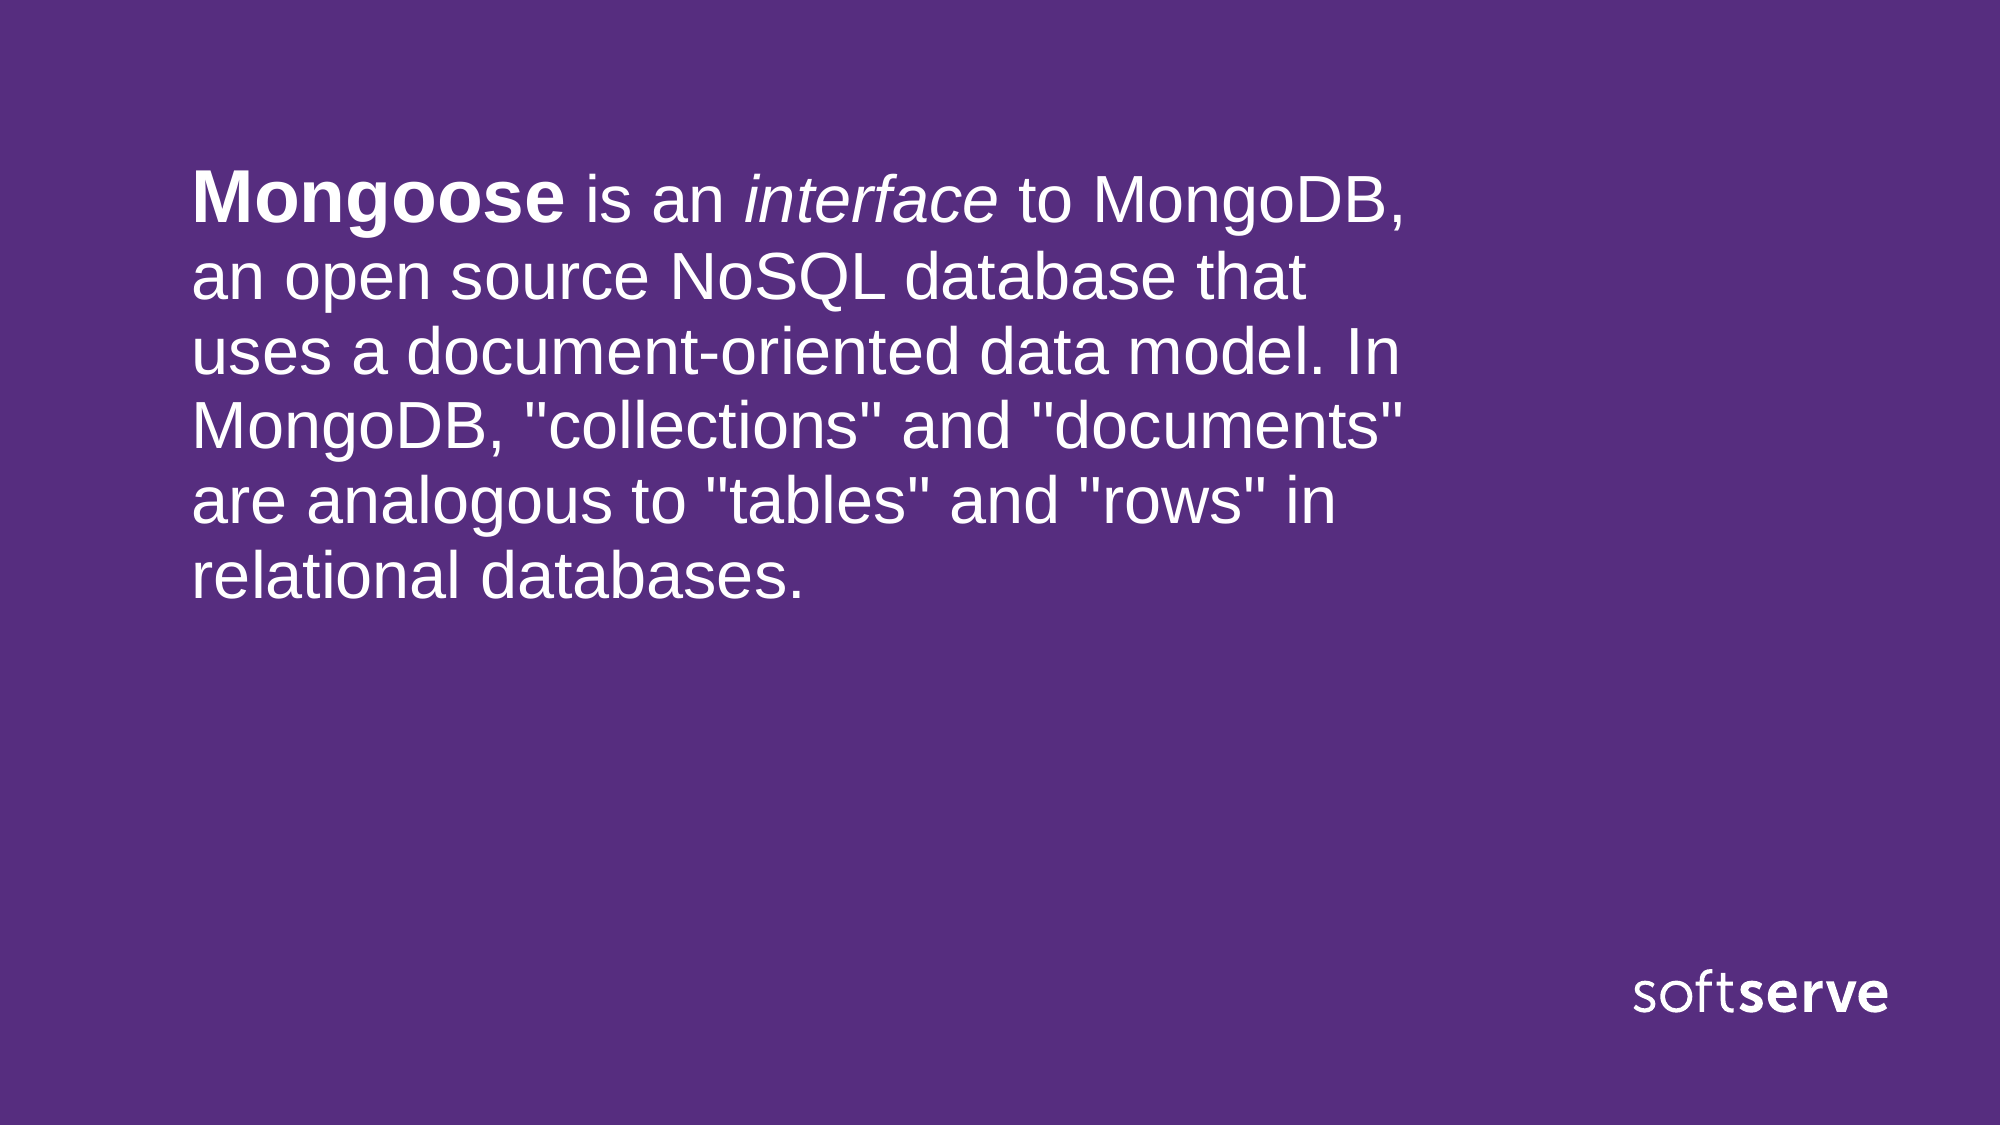

Mongoose is an interface to MongoDB, an open source NoSQL database that uses a document-oriented data model. In MongoDB, "collections" and "documents" are analogous to "tables" and "rows" in relational databases.